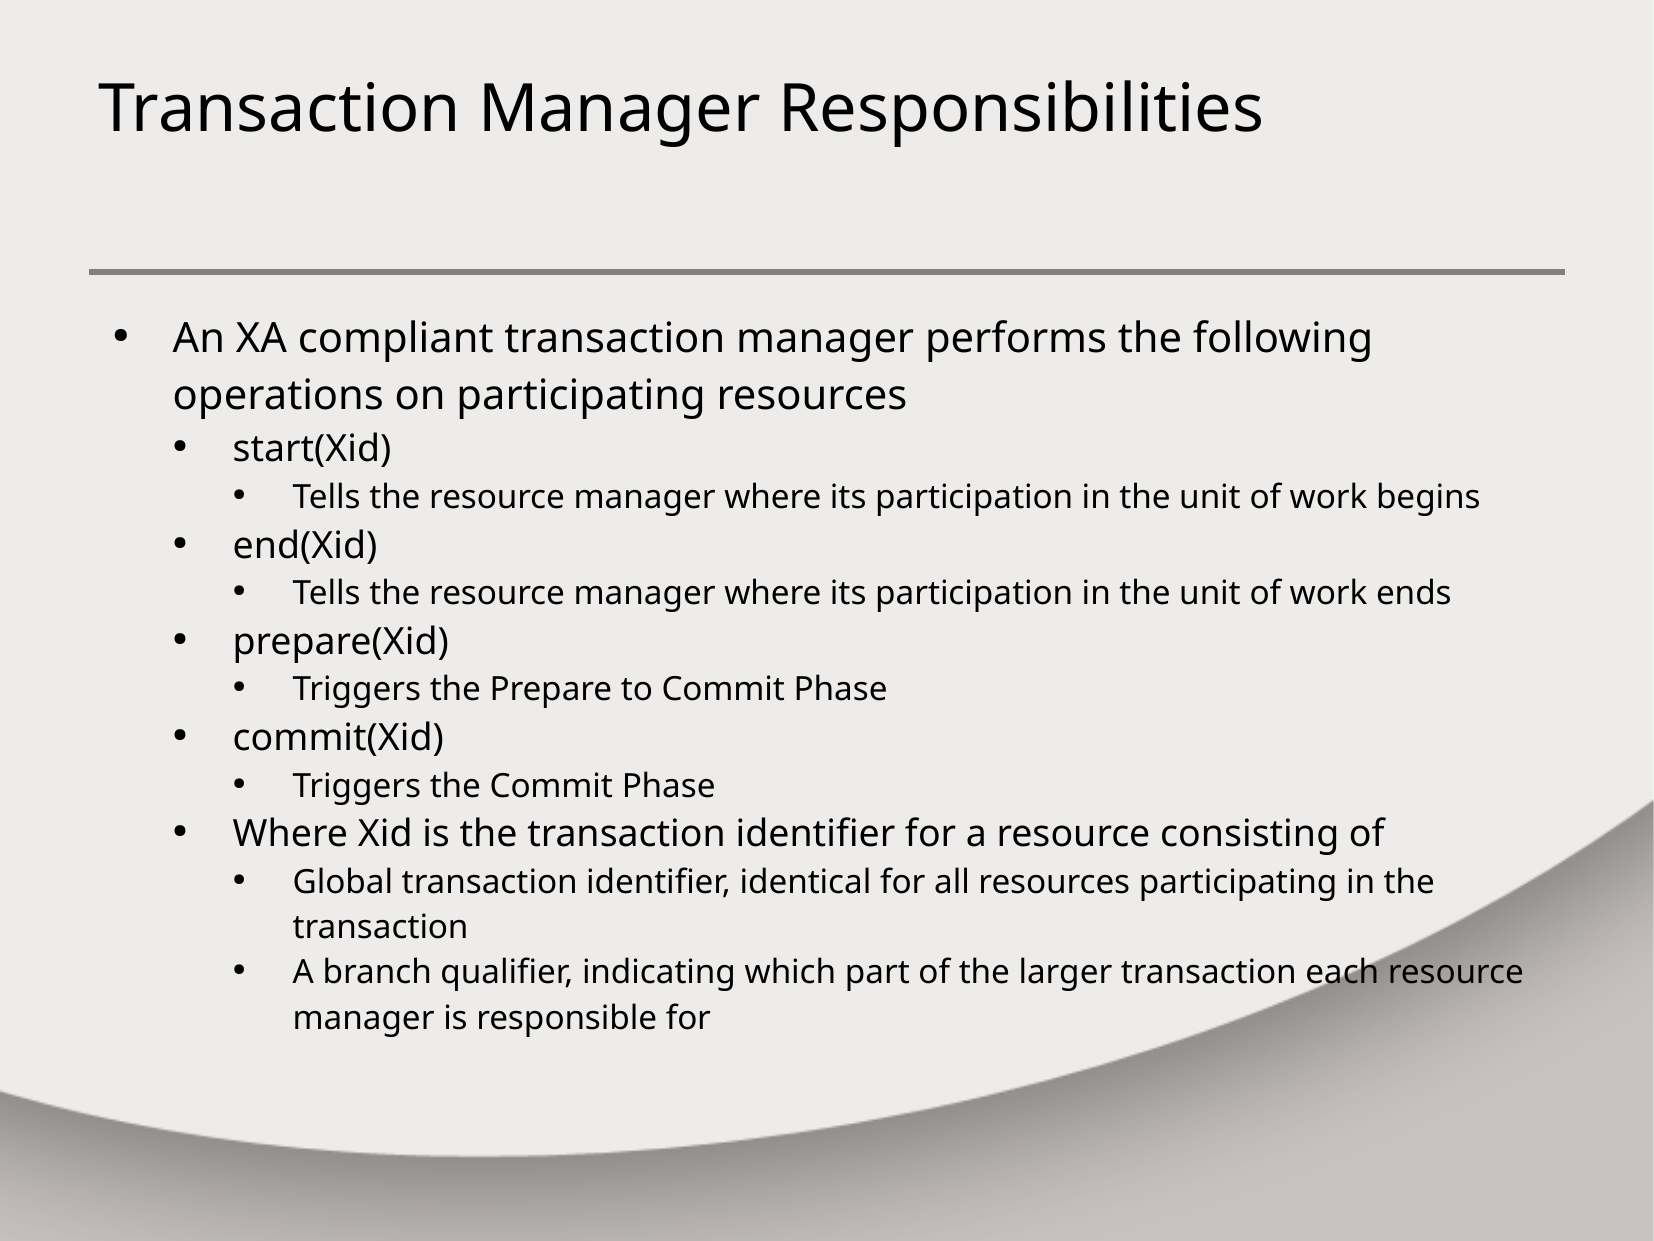

# Transaction Manager Responsibilities
An XA compliant transaction manager performs the following operations on participating resources
start(Xid)
Tells the resource manager where its participation in the unit of work begins
end(Xid)
Tells the resource manager where its participation in the unit of work ends
prepare(Xid)
Triggers the Prepare to Commit Phase
commit(Xid)
Triggers the Commit Phase
Where Xid is the transaction identifier for a resource consisting of
Global transaction identifier, identical for all resources participating in the transaction
A branch qualifier, indicating which part of the larger transaction each resource manager is responsible for